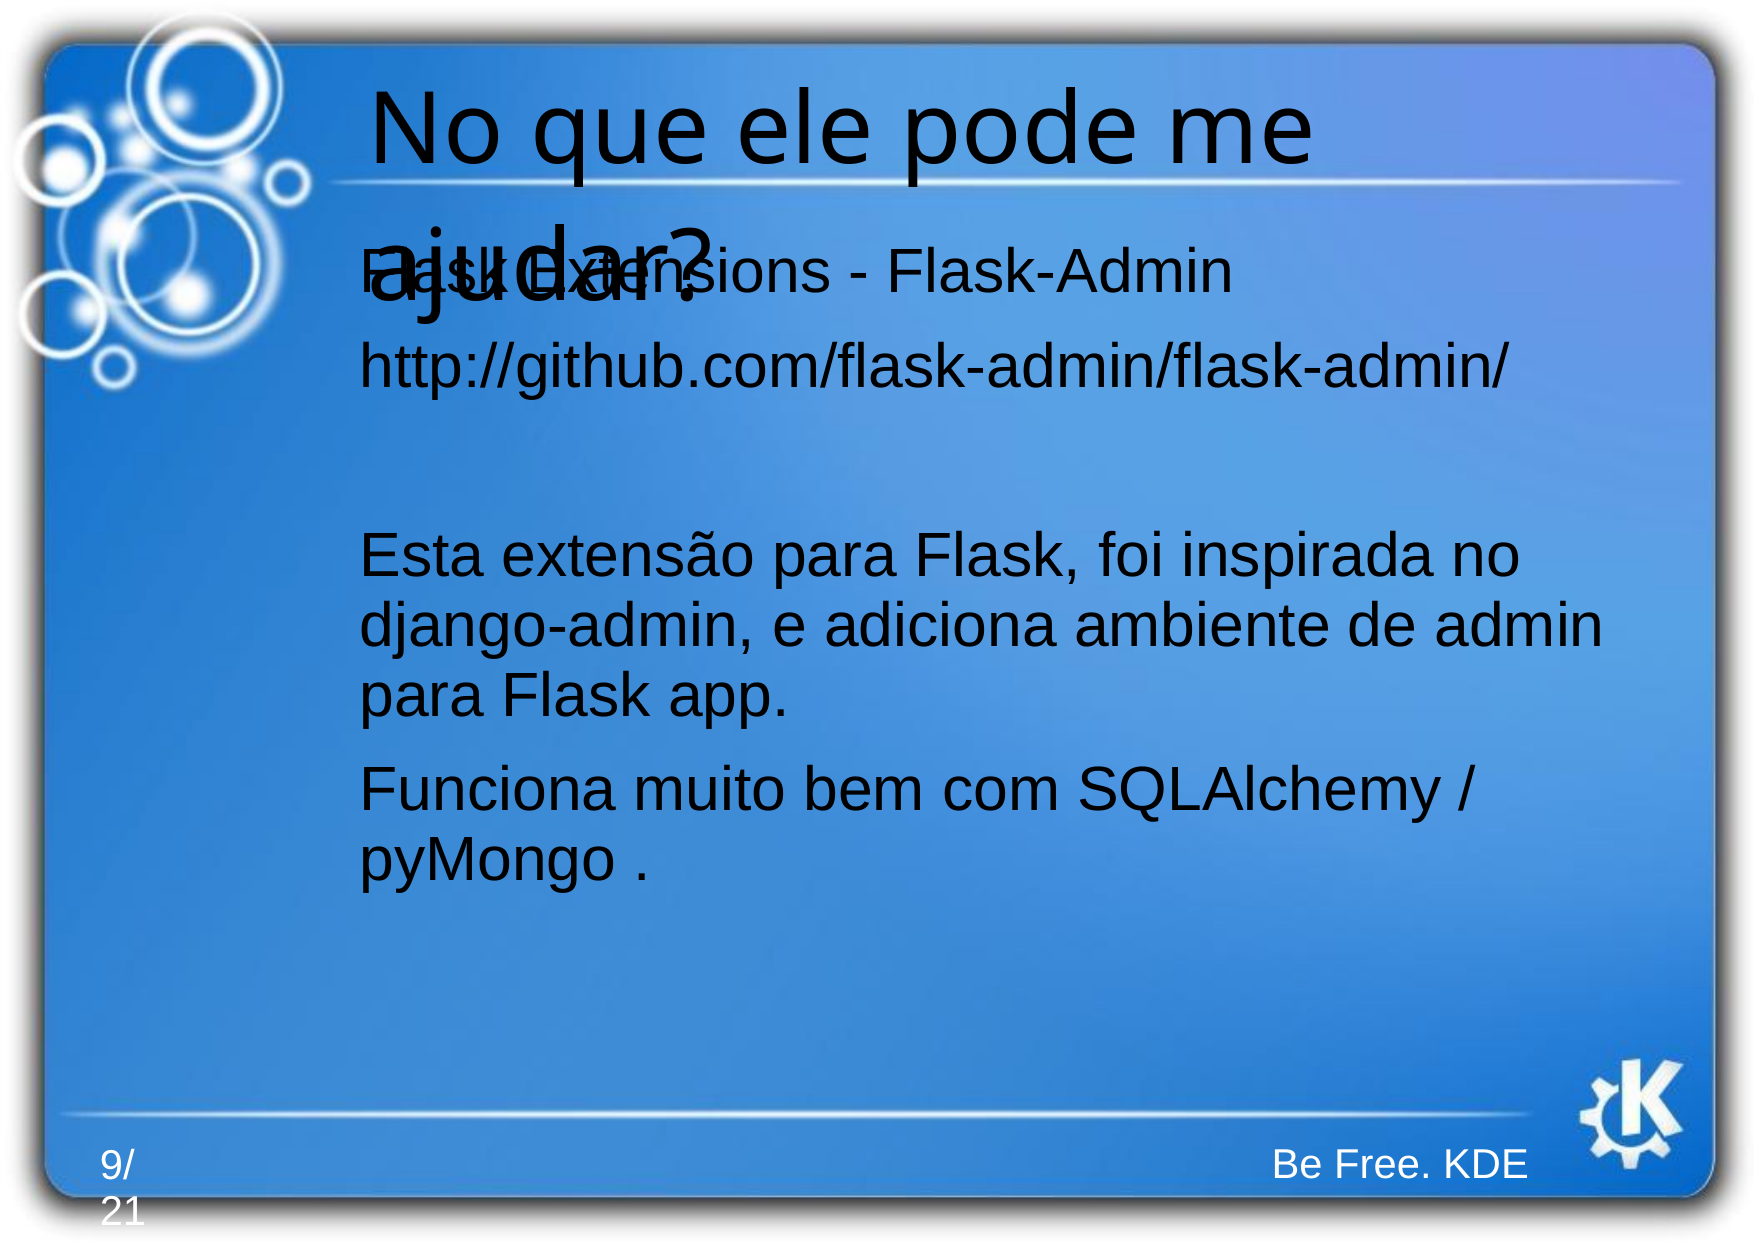

No que ele pode me ajudar?
Flask Extensions - Flask-Admin
http://github.com/flask-admin/flask-admin/
Esta extensão para Flask, foi inspirada no django-admin, e adiciona ambiente de admin para Flask app.
Funciona muito bem com SQLAlchemy / pyMongo .